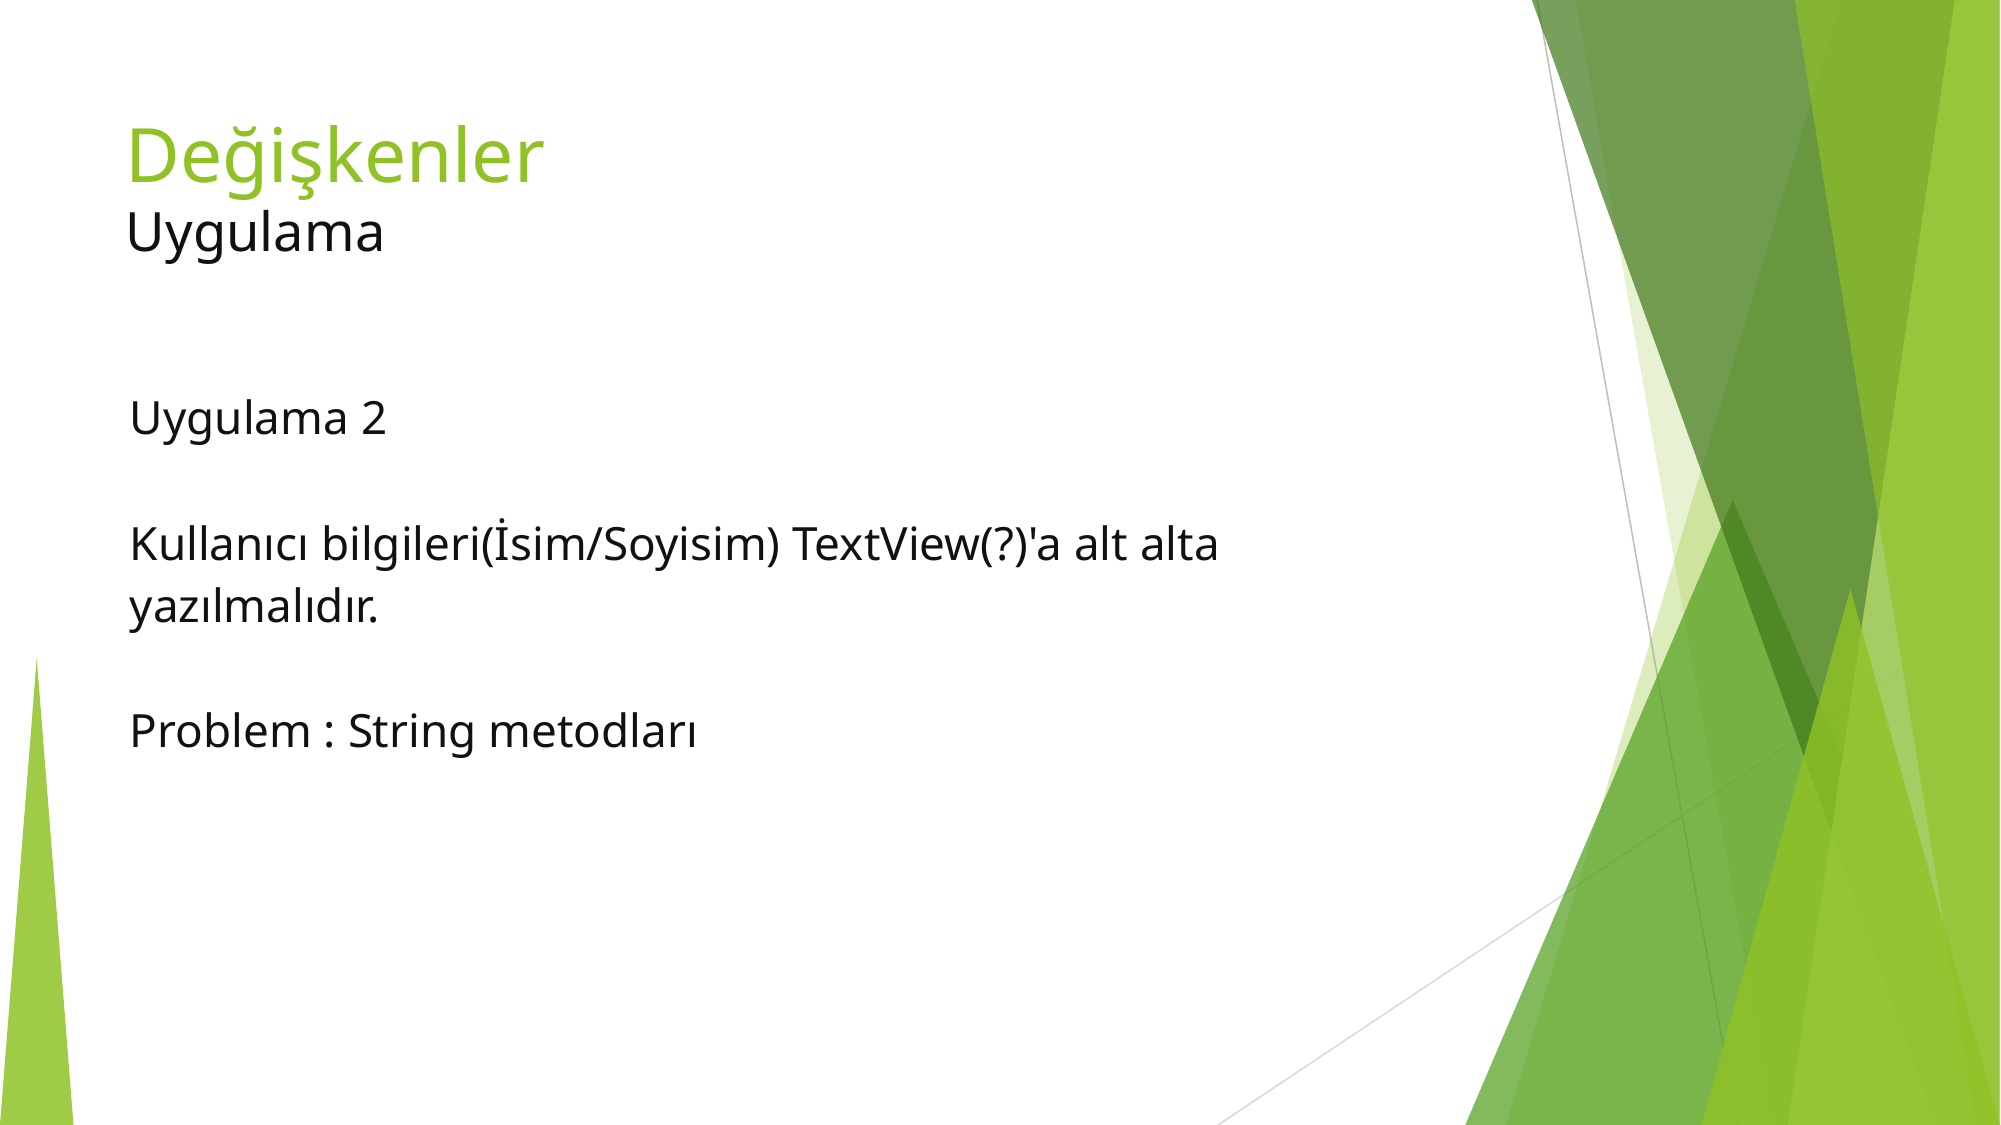

# Değişkenler Uygulama
Uygulama 2
Kullanıcı bilgileri(İsim/Soyisim) TextView(?)'a alt alta yazılmalıdır.
Problem : String metodları